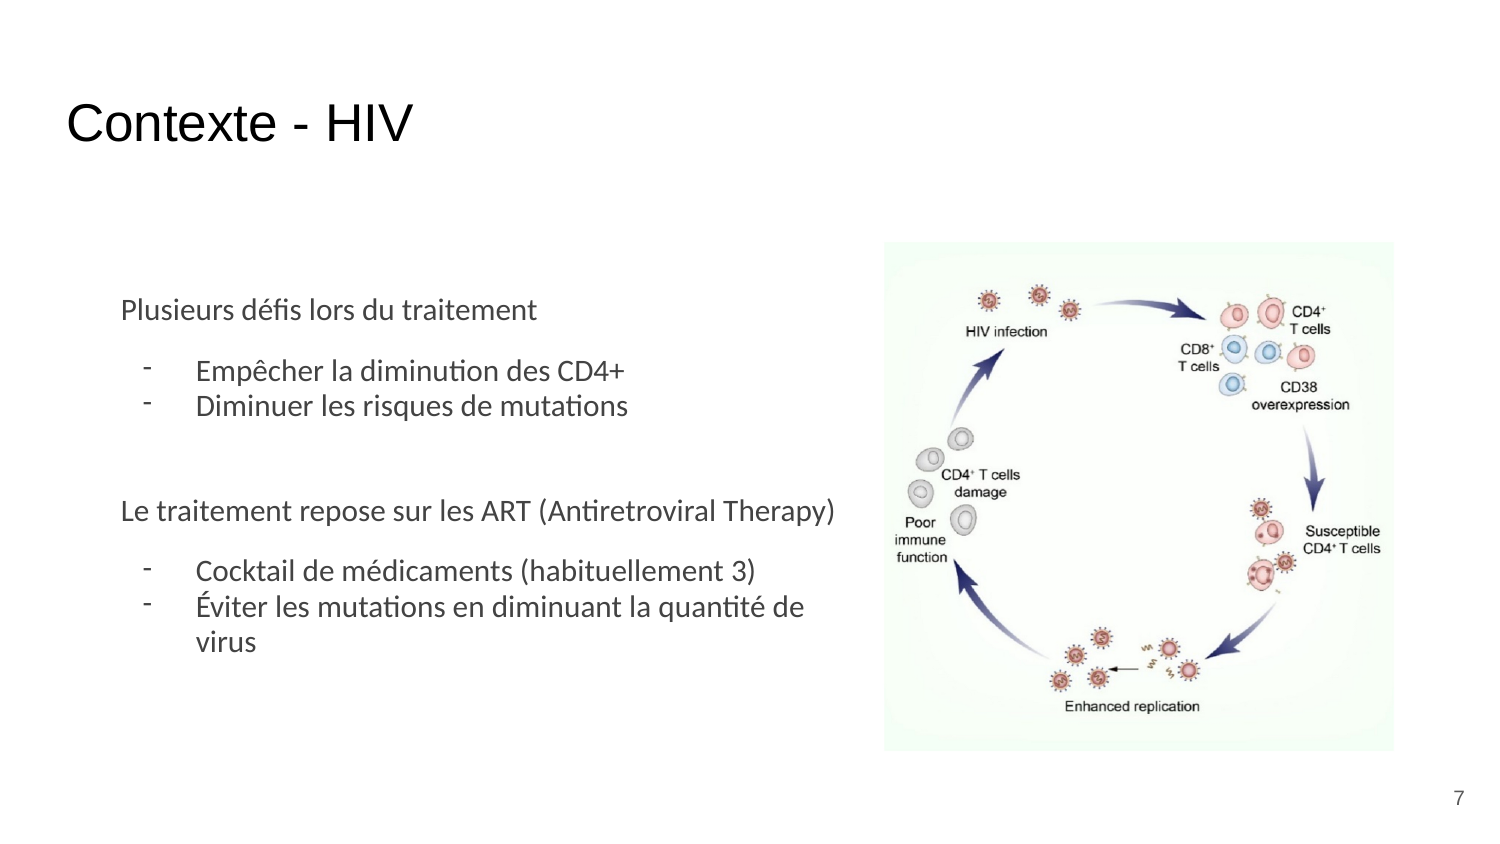

# Contexte - HIV
Plusieurs défis lors du traitement
Empêcher la diminution des CD4+
Diminuer les risques de mutations
Le traitement repose sur les ART (Antiretroviral Therapy)
Cocktail de médicaments (habituellement 3)
Éviter les mutations en diminuant la quantité de virus